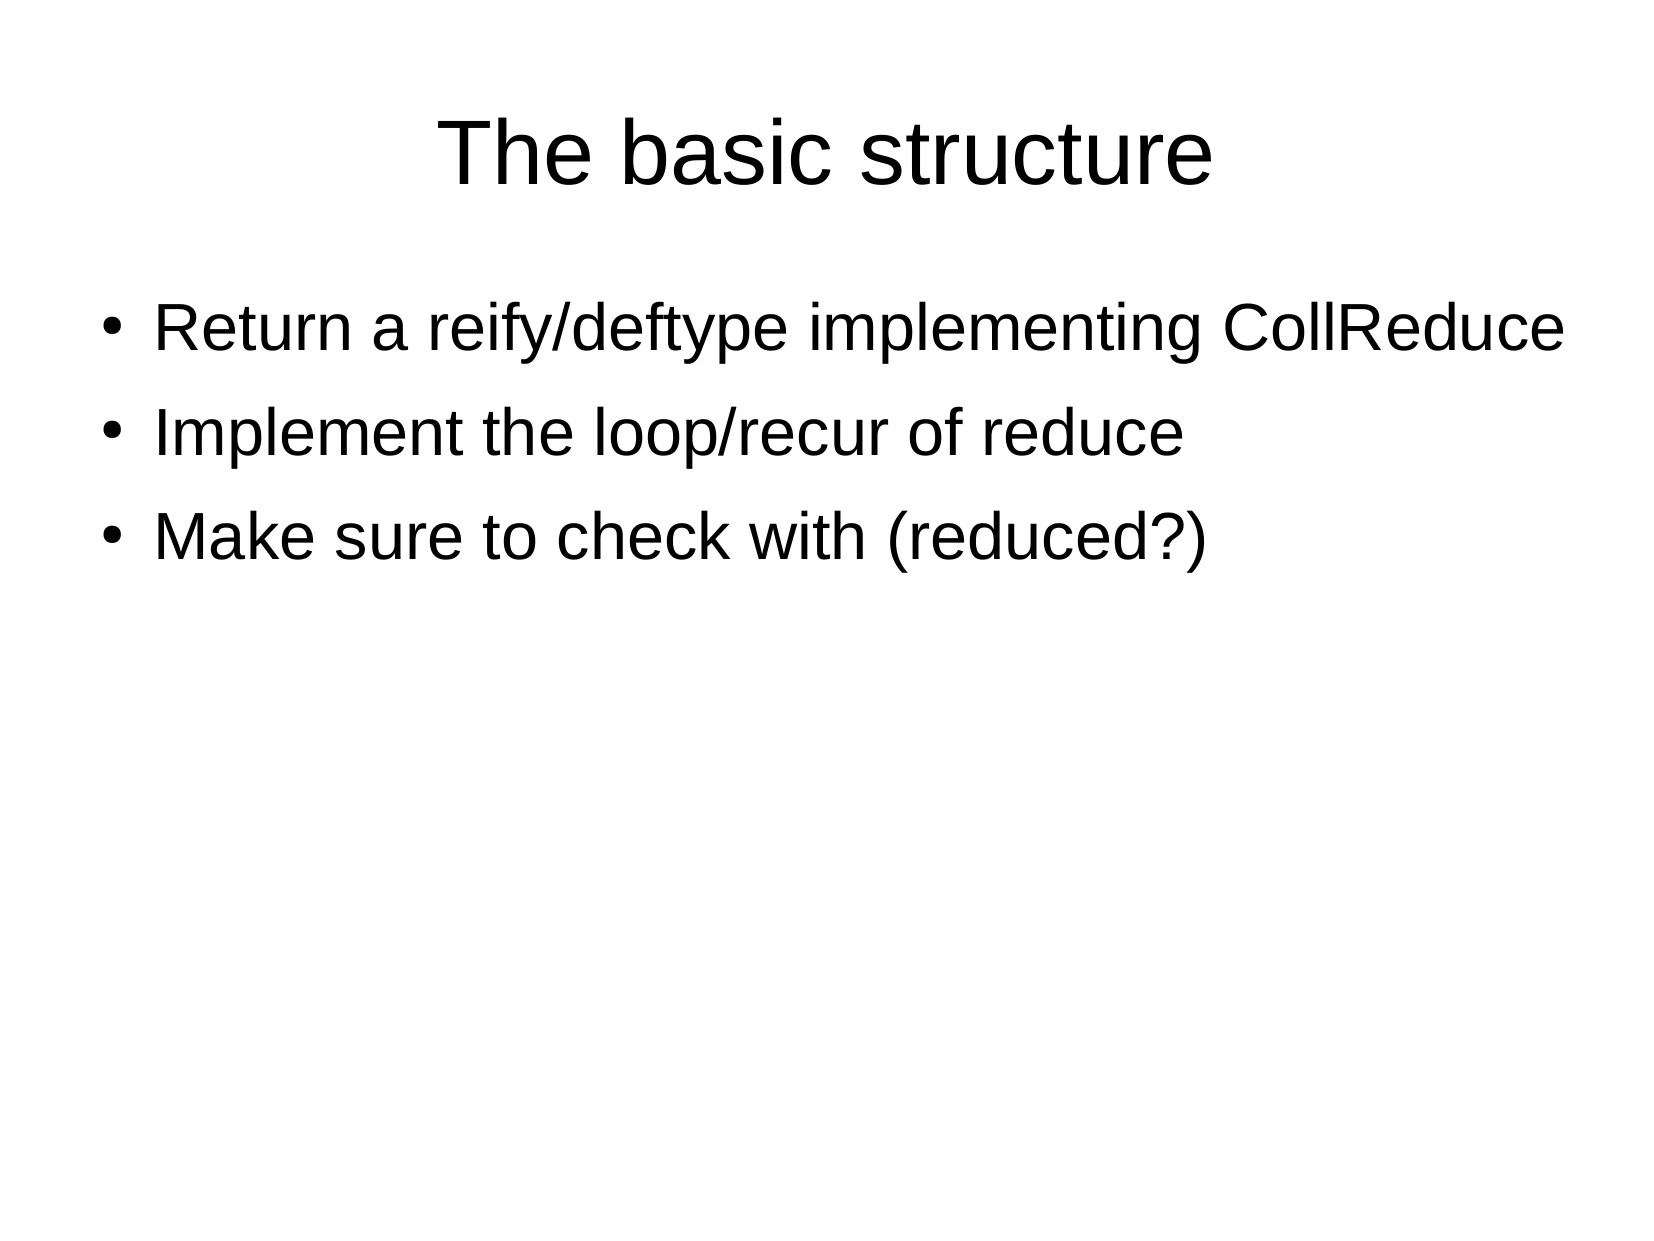

# The basic structure
Return a reify/deftype implementing CollReduce
Implement the loop/recur of reduce
Make sure to check with (reduced?)